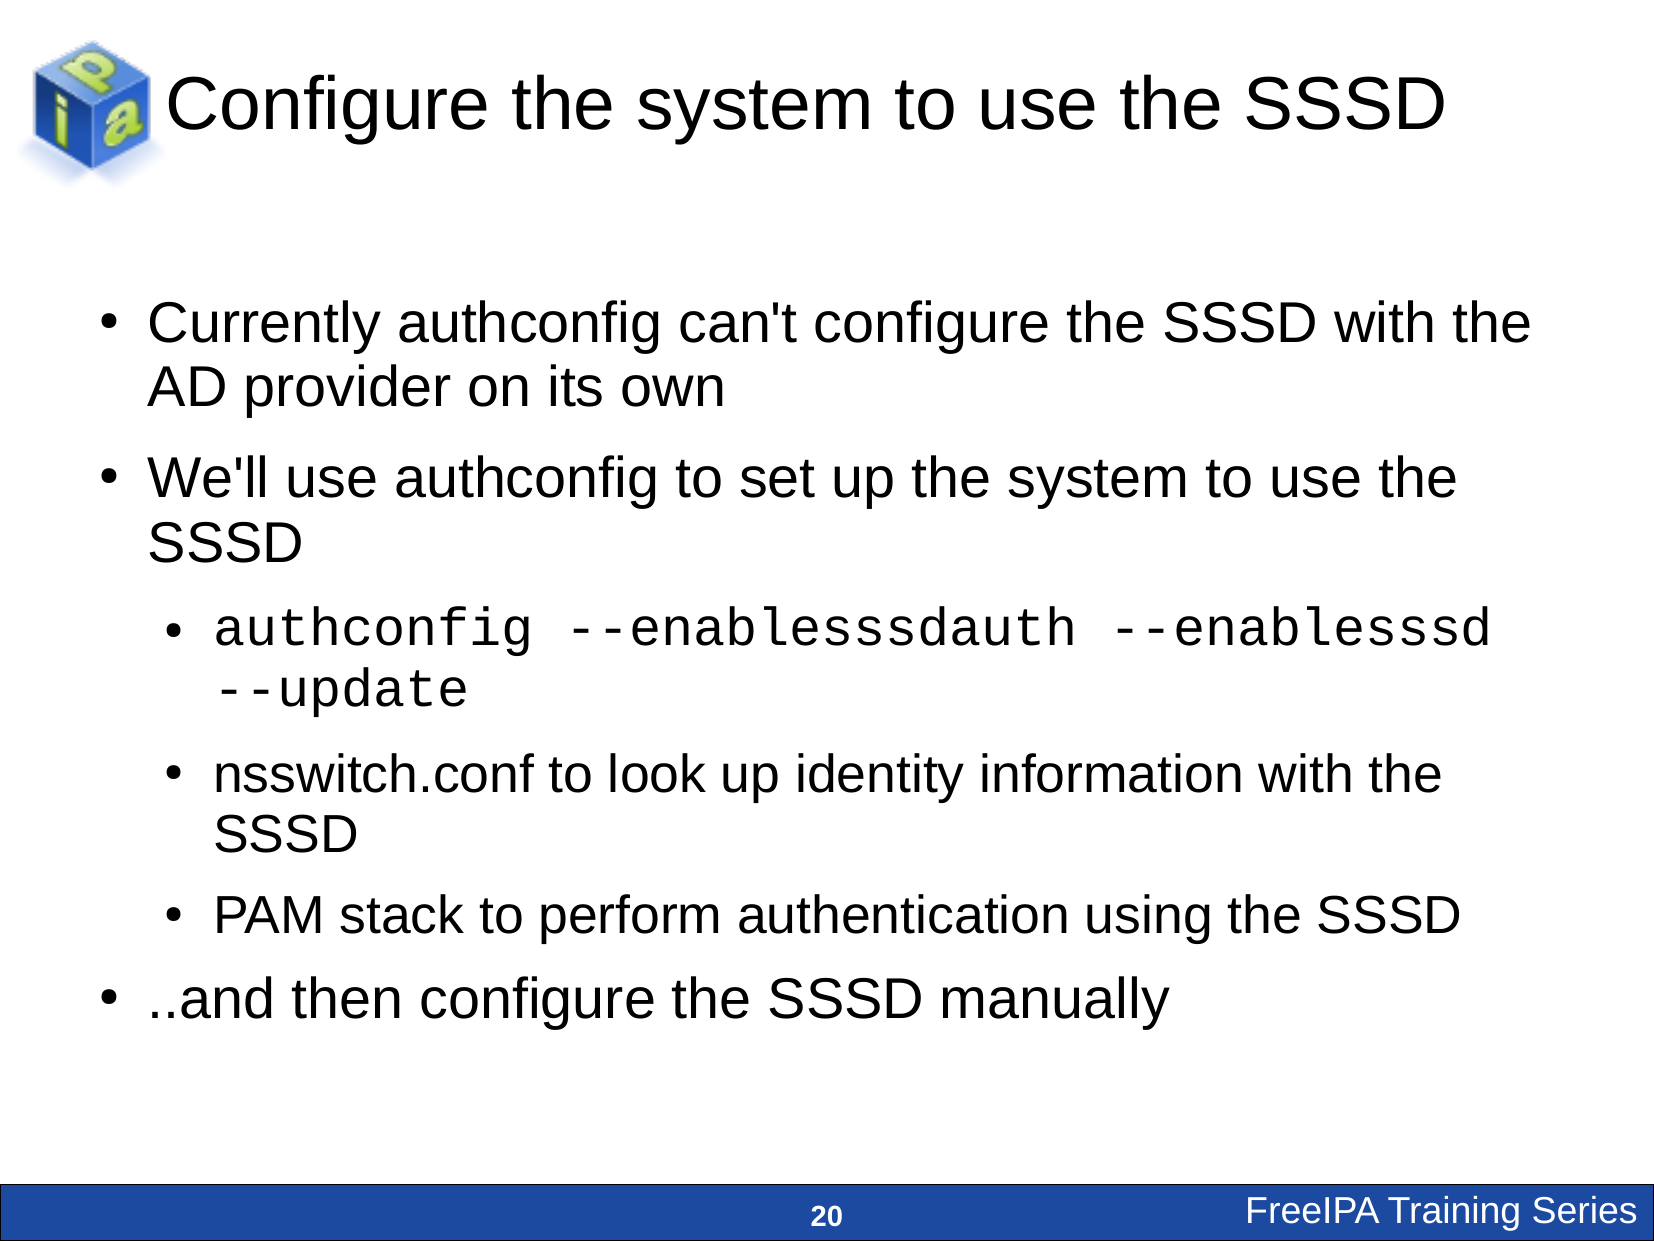

# Configure the system to use the SSSD
Currently authconfig can't configure the SSSD with the AD provider on its own
We'll use authconfig to set up the system to use the SSSD
authconfig --enablesssdauth --enablesssd --update
nsswitch.conf to look up identity information with the SSSD
PAM stack to perform authentication using the SSSD
..and then configure the SSSD manually
20